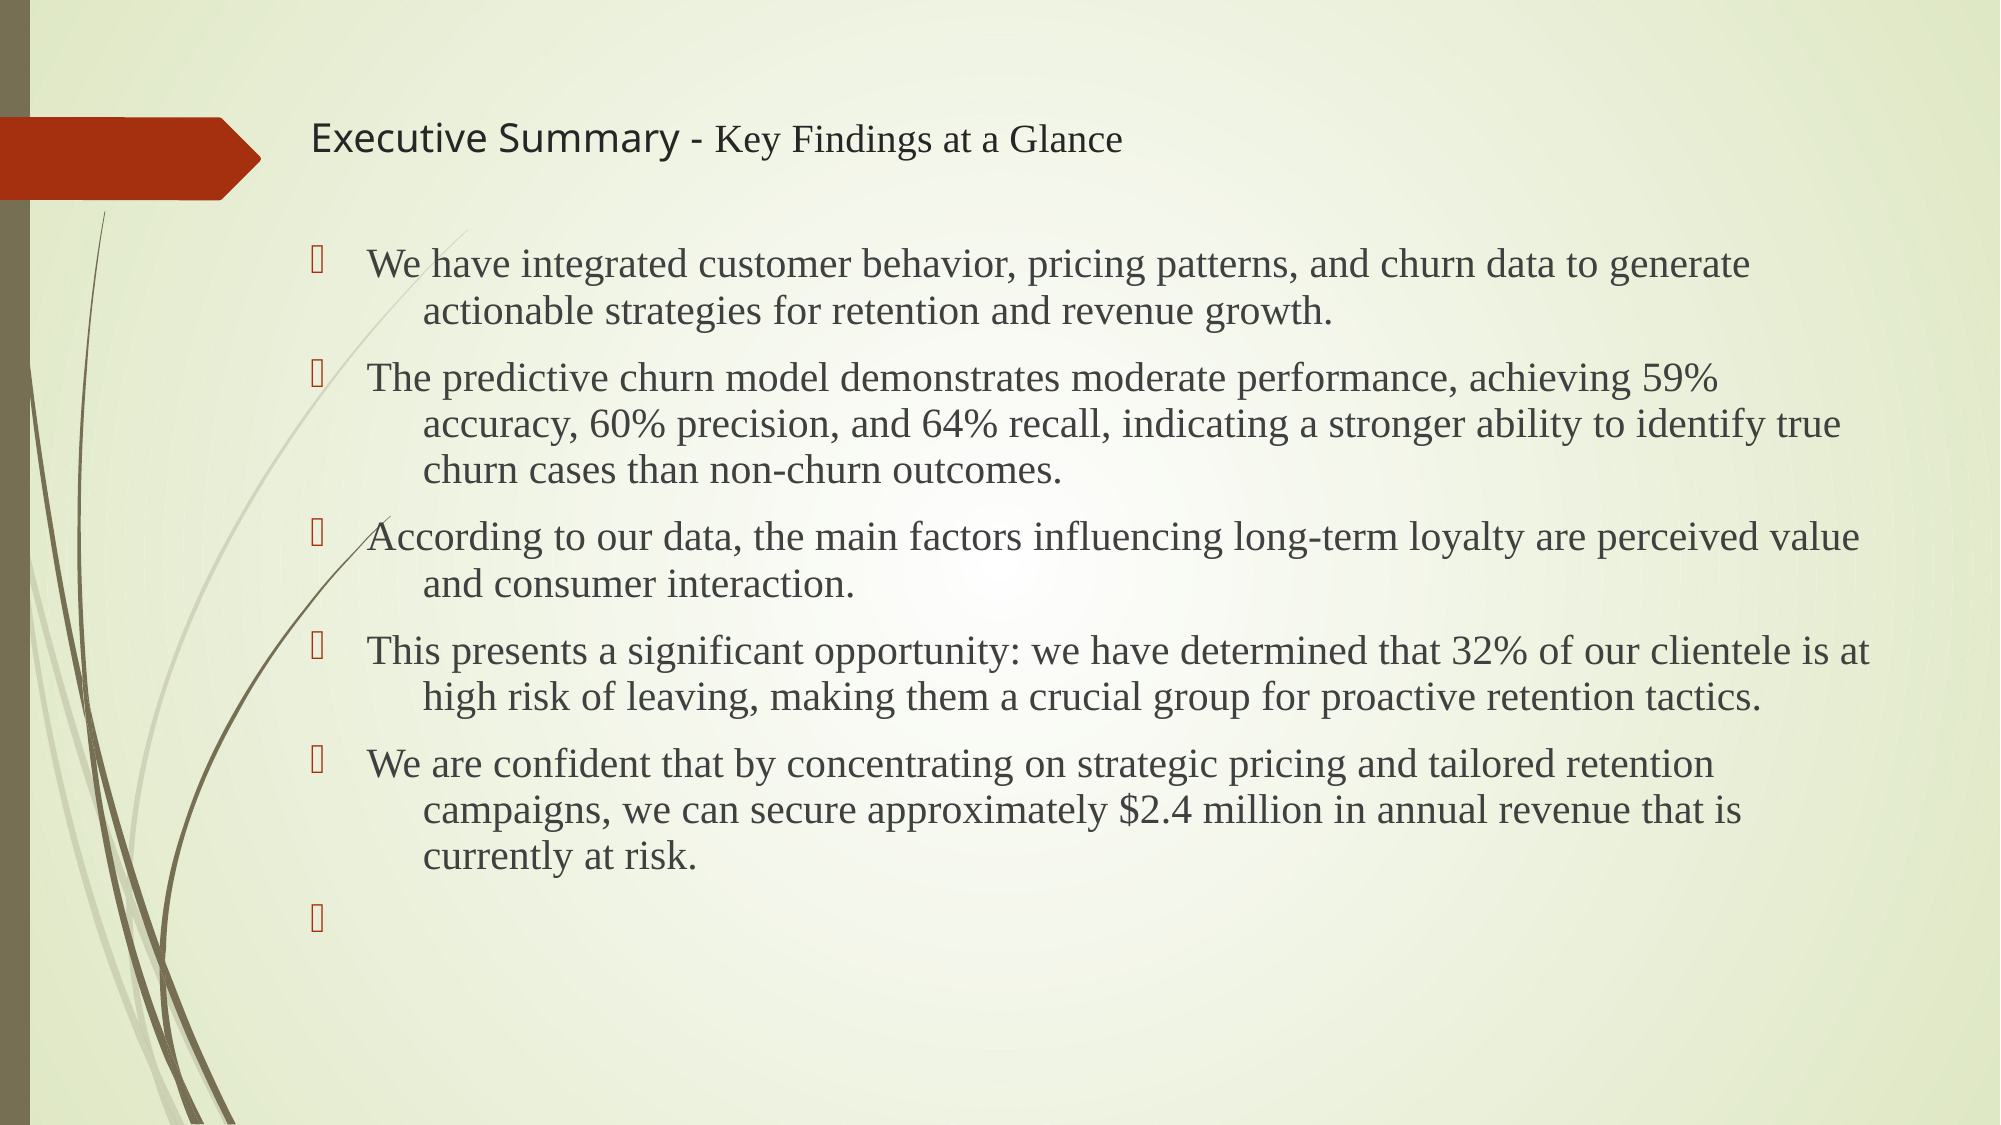

# Executive Summary - Key Findings at a Glance
We have integrated customer behavior, pricing patterns, and churn data to generate actionable strategies for retention and revenue growth.
The predictive churn model demonstrates moderate performance, achieving 59% accuracy, 60% precision, and 64% recall, indicating a stronger ability to identify true churn cases than non-churn outcomes.
According to our data, the main factors influencing long-term loyalty are perceived value and consumer interaction.
This presents a significant opportunity: we have determined that 32% of our clientele is at high risk of leaving, making them a crucial group for proactive retention tactics.
We are confident that by concentrating on strategic pricing and tailored retention campaigns, we can secure approximately $2.4 million in annual revenue that is currently at risk.